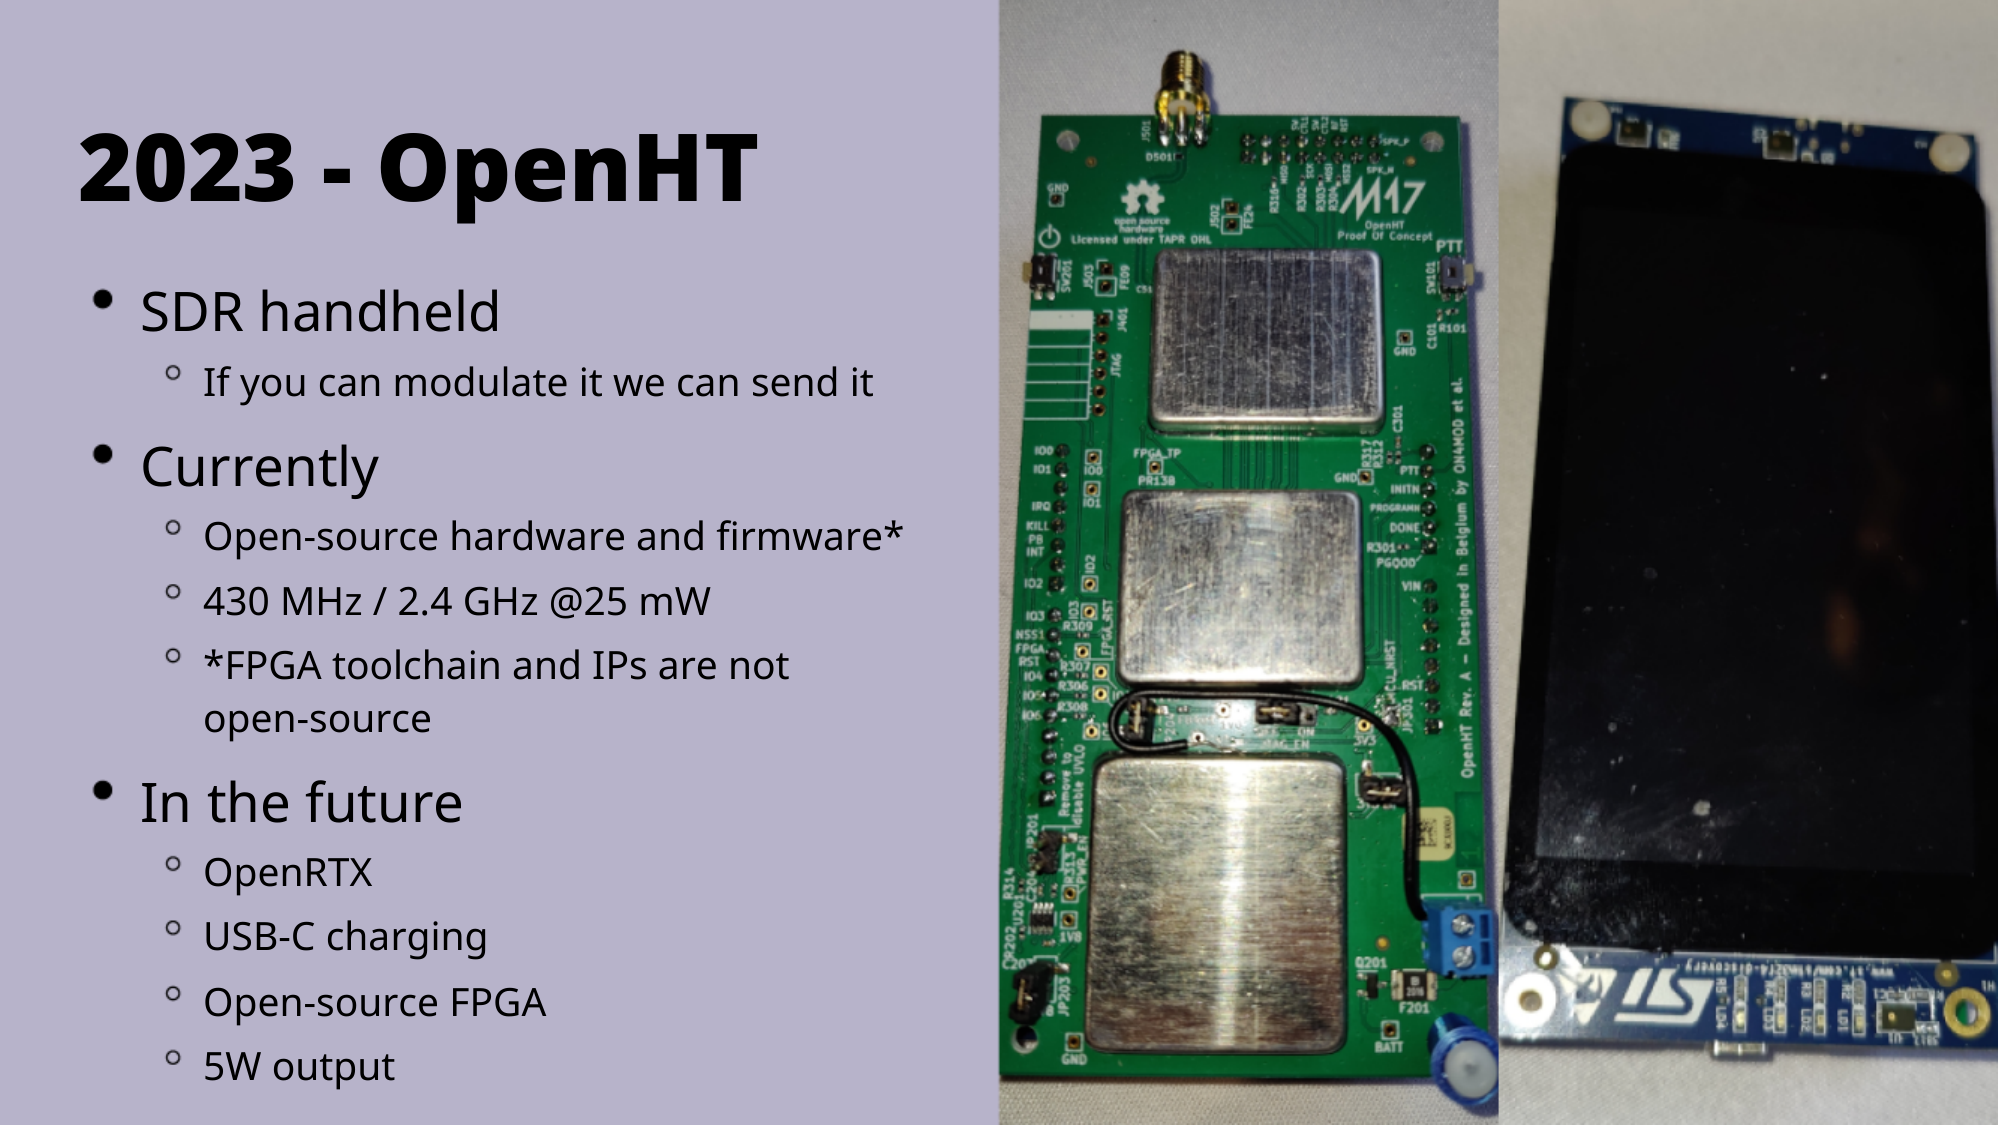

2023 - OpenHT
SDR handheld
If you can modulate it we can send it
Currently
Open-source hardware and firmware*
430 MHz / 2.4 GHz @25 mW
*FPGA toolchain and IPs are not
open-source
In the future
OpenRTX
USB-C charging
Open-source FPGA
5W output